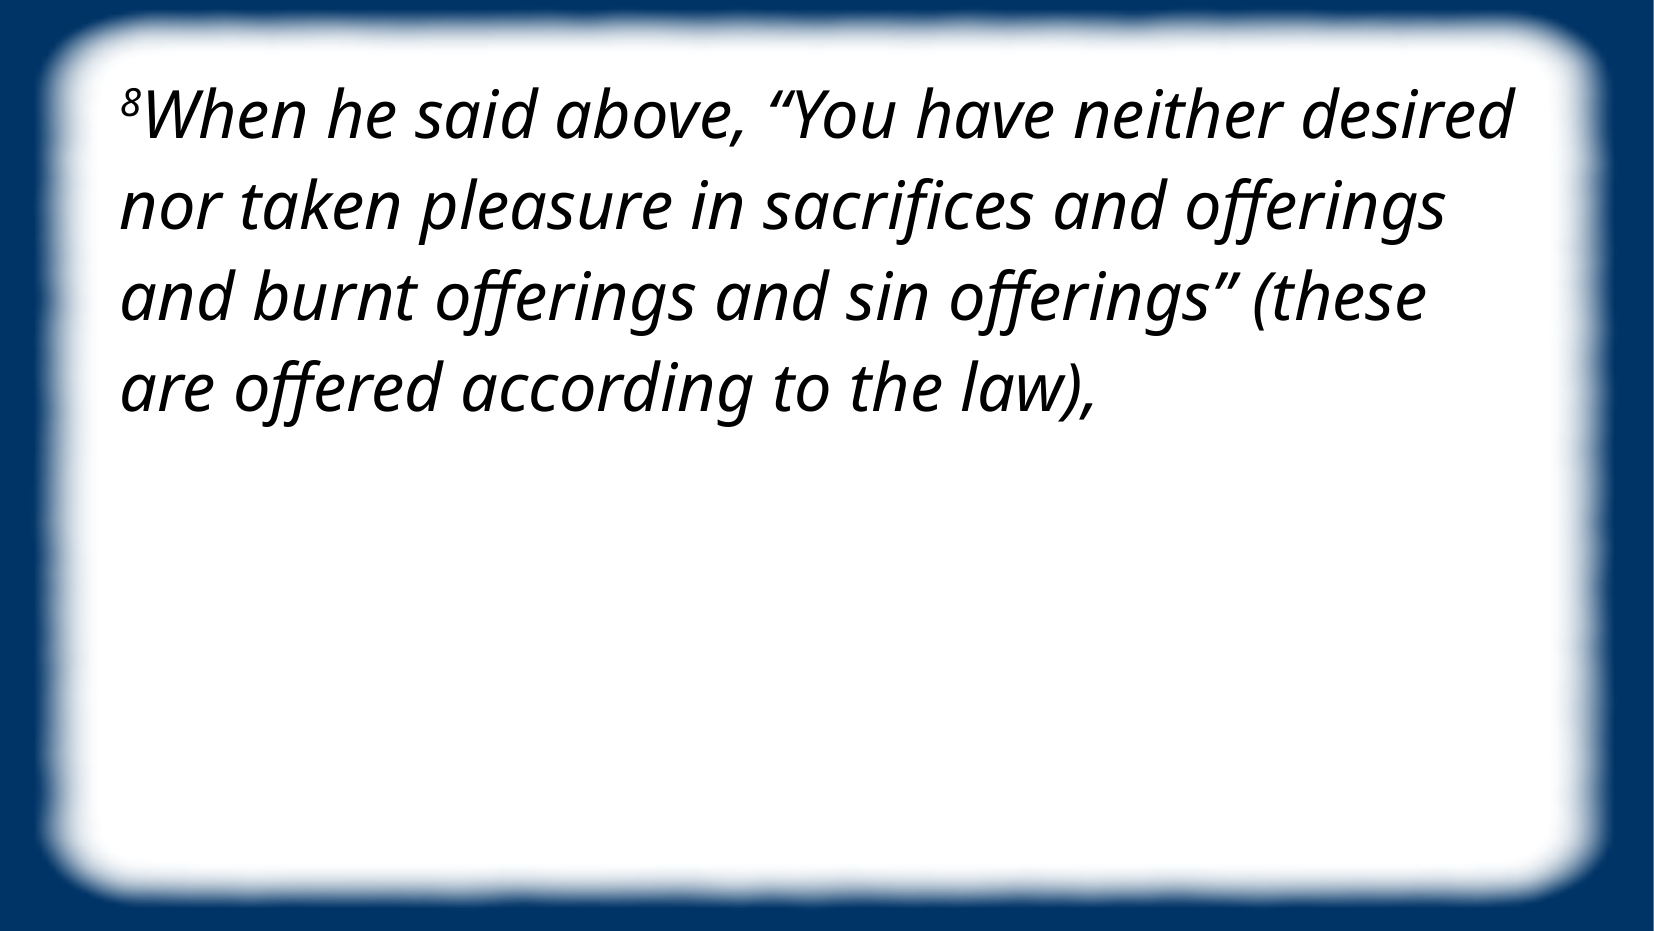

8When he said above, “You have neither desired nor taken pleasure in sacrifices and offerings and burnt offerings and sin offerings” (these are offered according to the law),